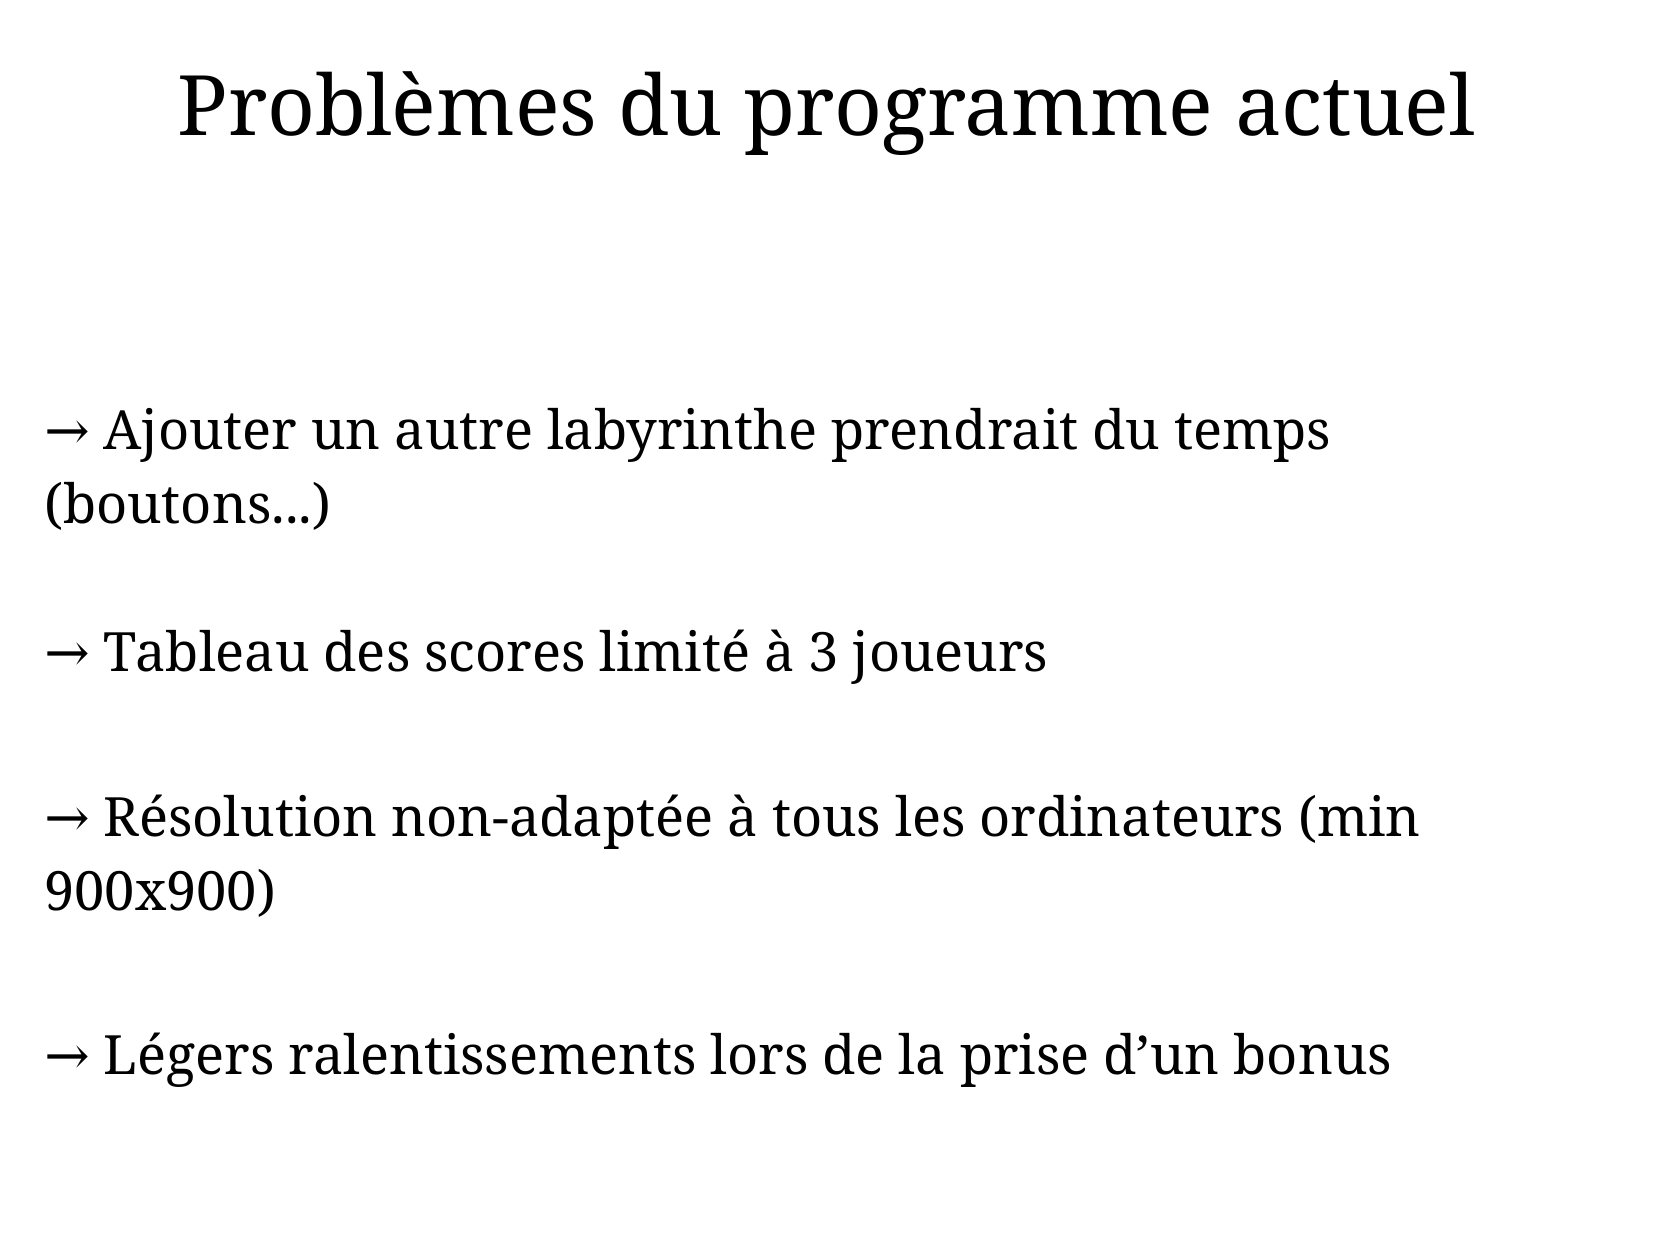

Problèmes du programme actuel
→ Ajouter un autre labyrinthe prendrait du temps (boutons...)
→ Tableau des scores limité à 3 joueurs
→ Résolution non-adaptée à tous les ordinateurs (min 900x900)
→ Légers ralentissements lors de la prise d’un bonus